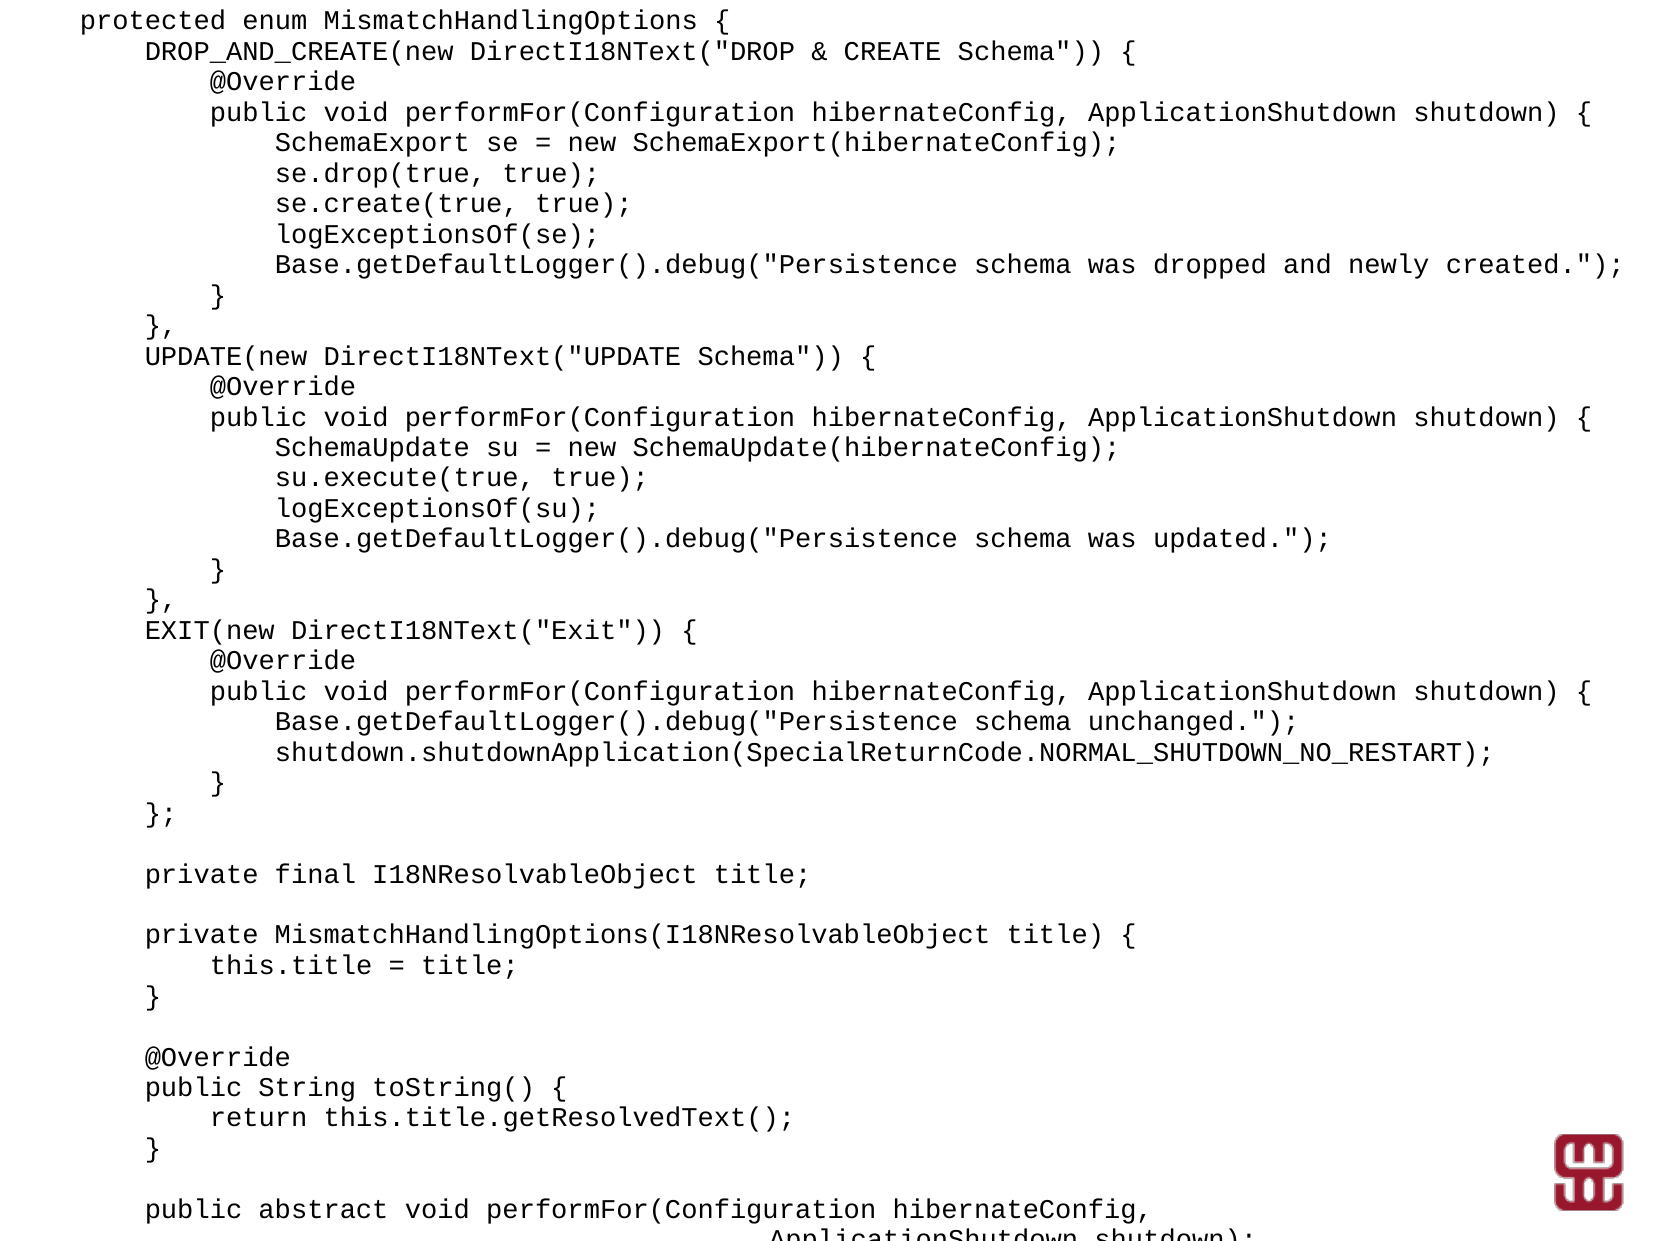

protected enum MismatchHandlingOptions {
 DROP_AND_CREATE(new DirectI18NText("DROP & CREATE Schema")) {
 @Override
 public void performFor(Configuration hibernateConfig, ApplicationShutdown shutdown) {
 SchemaExport se = new SchemaExport(hibernateConfig);
 se.drop(true, true);
 se.create(true, true);
 logExceptionsOf(se);
 Base.getDefaultLogger().debug("Persistence schema was dropped and newly created.");
 }
 },
 UPDATE(new DirectI18NText("UPDATE Schema")) {
 @Override
 public void performFor(Configuration hibernateConfig, ApplicationShutdown shutdown) {
 SchemaUpdate su = new SchemaUpdate(hibernateConfig);
 su.execute(true, true);
 logExceptionsOf(su);
 Base.getDefaultLogger().debug("Persistence schema was updated.");
 }
 },
 EXIT(new DirectI18NText("Exit")) {
 @Override
 public void performFor(Configuration hibernateConfig, ApplicationShutdown shutdown) {
 Base.getDefaultLogger().debug("Persistence schema unchanged.");
 shutdown.shutdownApplication(SpecialReturnCode.NORMAL_SHUTDOWN_NO_RESTART);
 }
 };
 private final I18NResolvableObject title;
 private MismatchHandlingOptions(I18NResolvableObject title) {
 this.title = title;
 }
 @Override
 public String toString() {
 return this.title.getResolvedText();
 }
 public abstract void performFor(Configuration hibernateConfig,
										 ApplicationShutdown shutdown);
 }